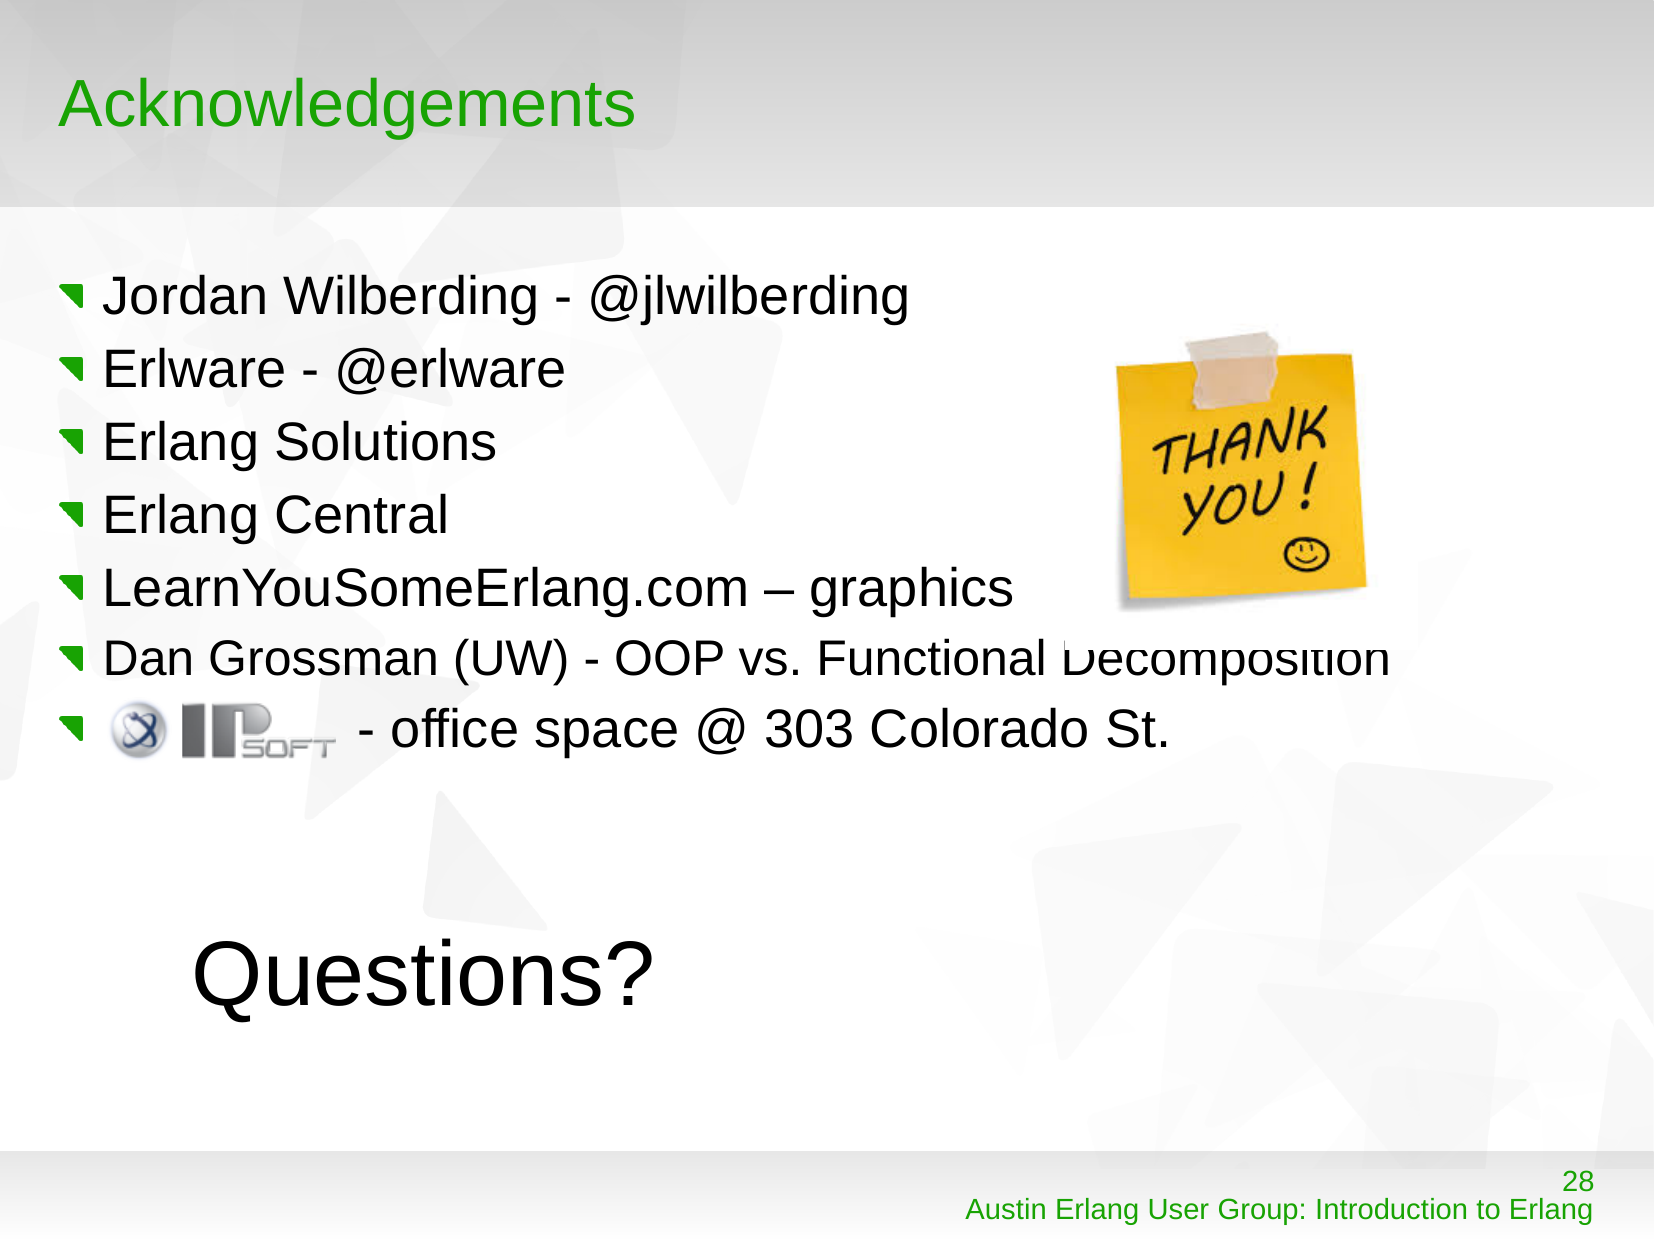

# Acknowledgements
Jordan Wilberding - @jlwilberding
Erlware - @erlware
Erlang Solutions
Erlang Central
LearnYouSomeErlang.com – graphics
Dan Grossman (UW) - OOP vs. Functional Decomposition
 - office space @ 303 Colorado St.
Questions?
28
Austin Erlang User Group: Introduction to Erlang